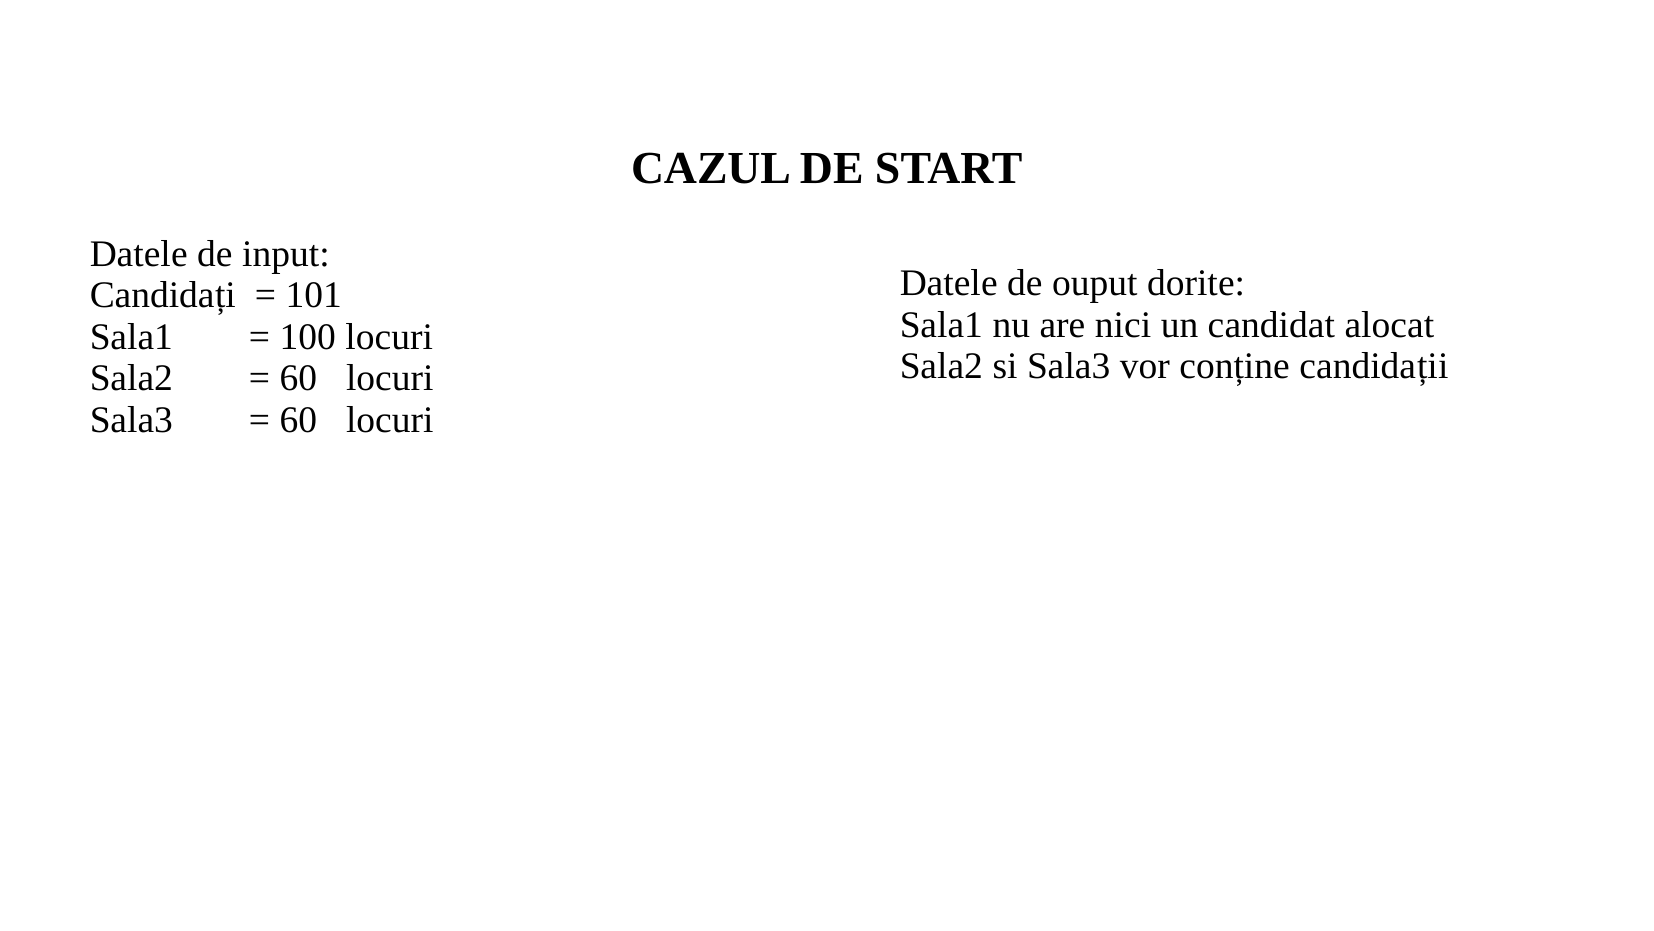

CAZUL DE START
Datele de input:
Candidați = 101
Sala1 = 100 locuri
Sala2 = 60 locuri
Sala3 = 60 locuri
Datele de ouput dorite:
Sala1 nu are nici un candidat alocat
Sala2 si Sala3 vor conține candidații